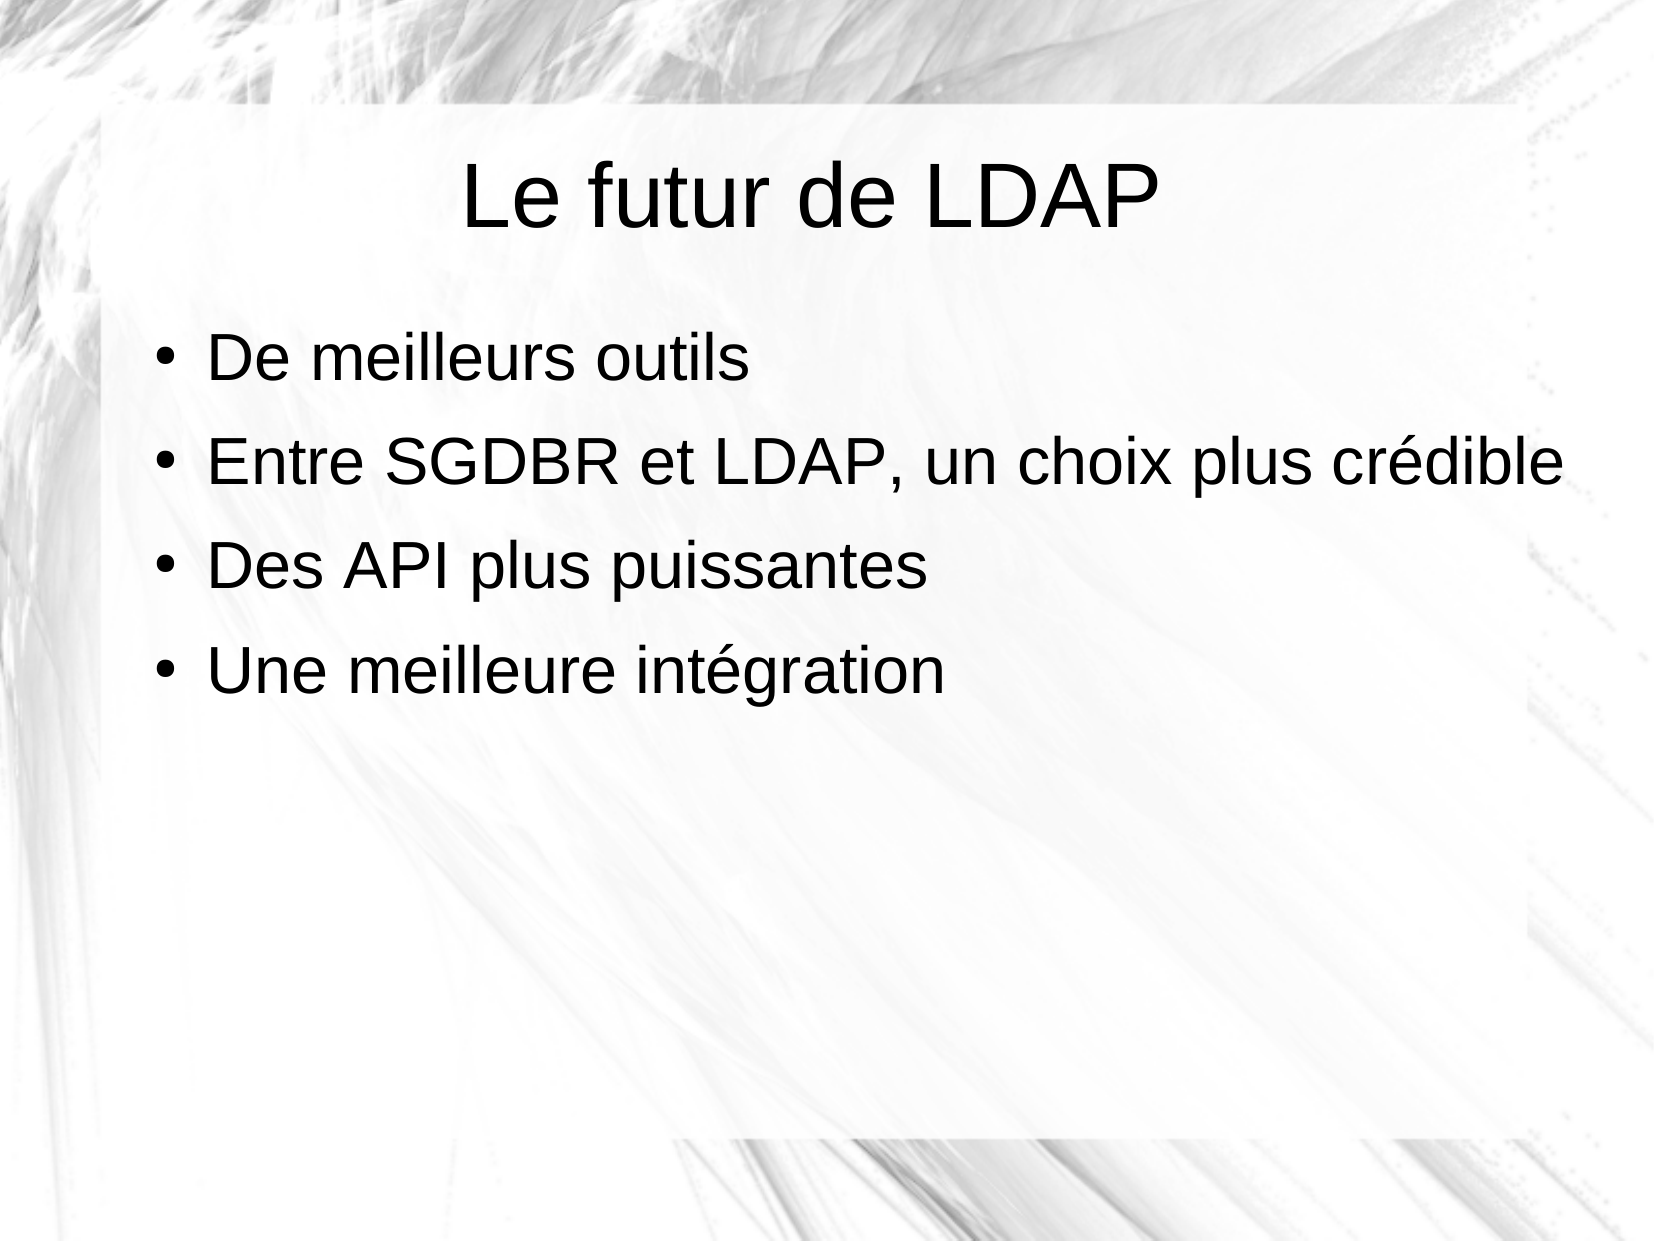

# Le futur de LDAP
De meilleurs outils
Entre SGDBR et LDAP, un choix plus crédible
Des API plus puissantes
Une meilleure intégration